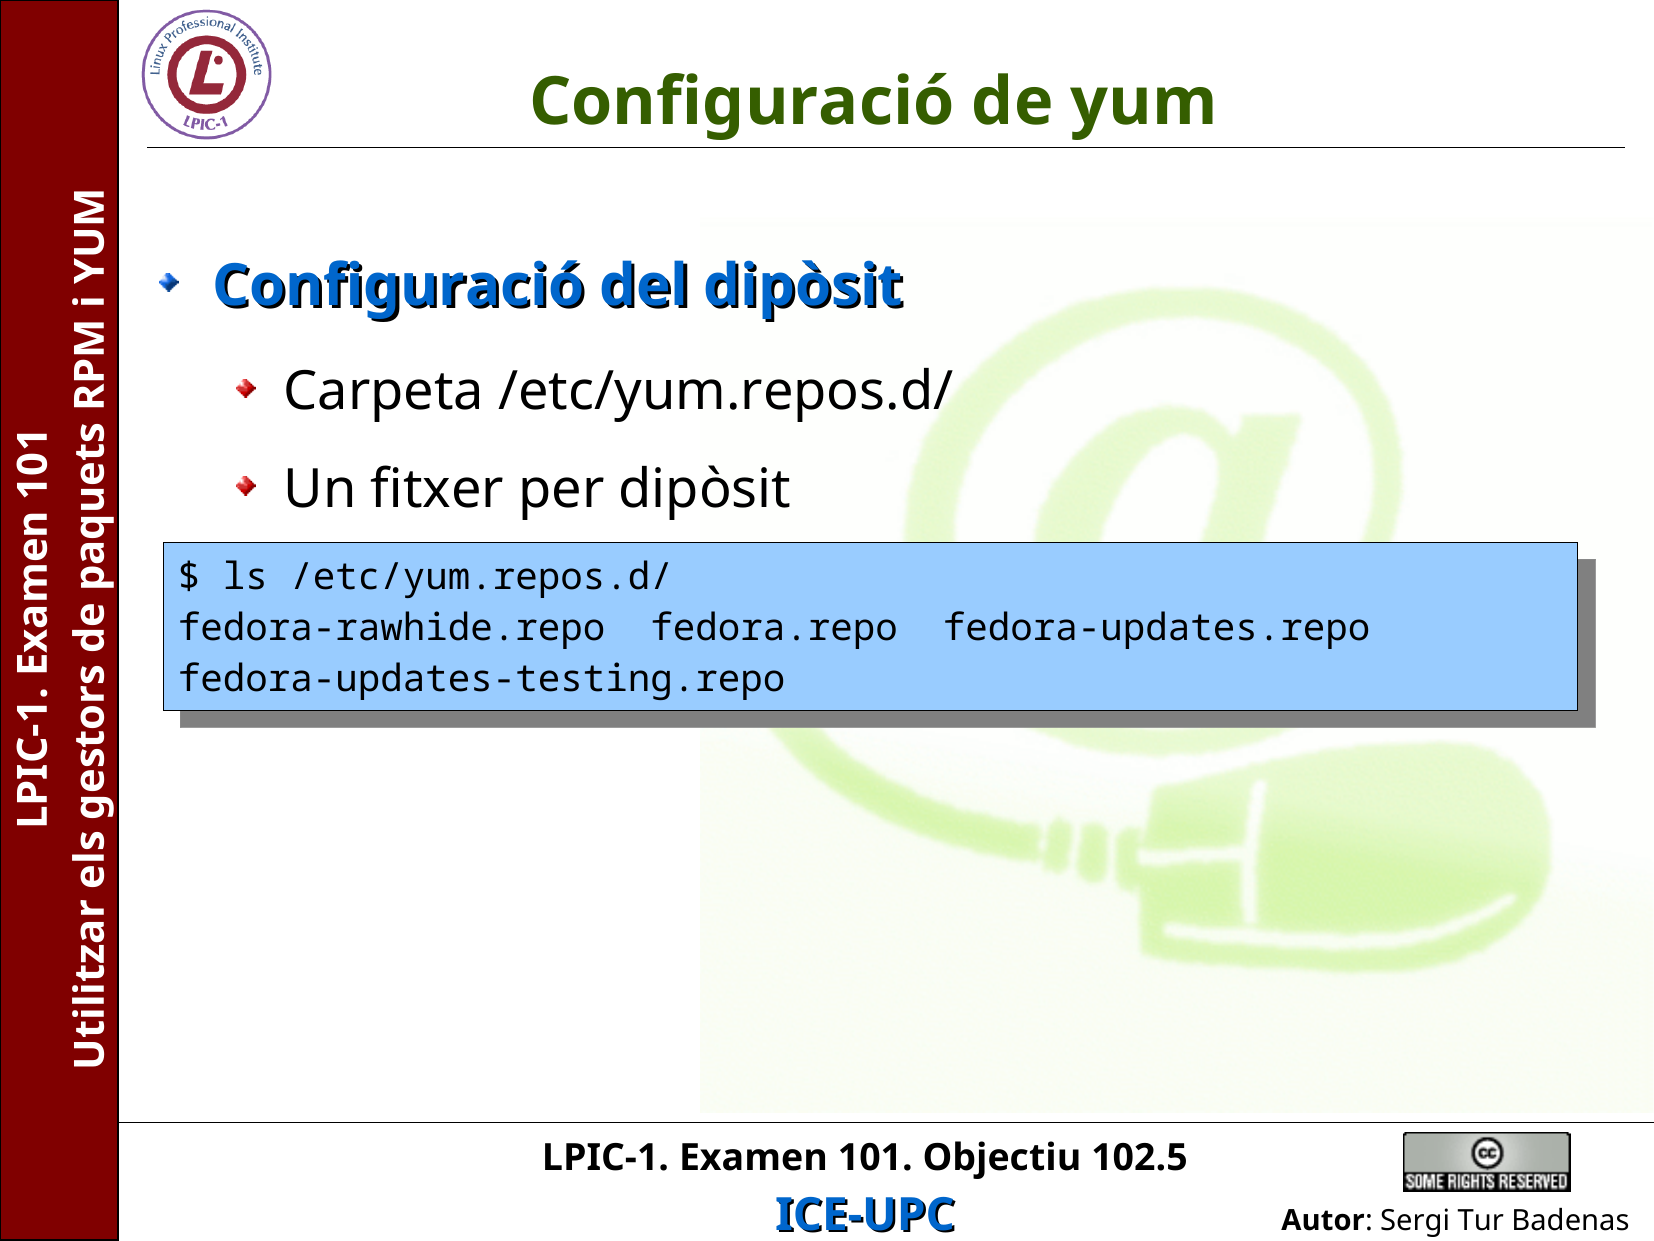

# Configuració de yum
Configuració del dipòsit
Carpeta /etc/yum.repos.d/
Un fitxer per dipòsit
$ ls /etc/yum.repos.d/
fedora-rawhide.repo fedora.repo fedora-updates.repo fedora-updates-testing.repo